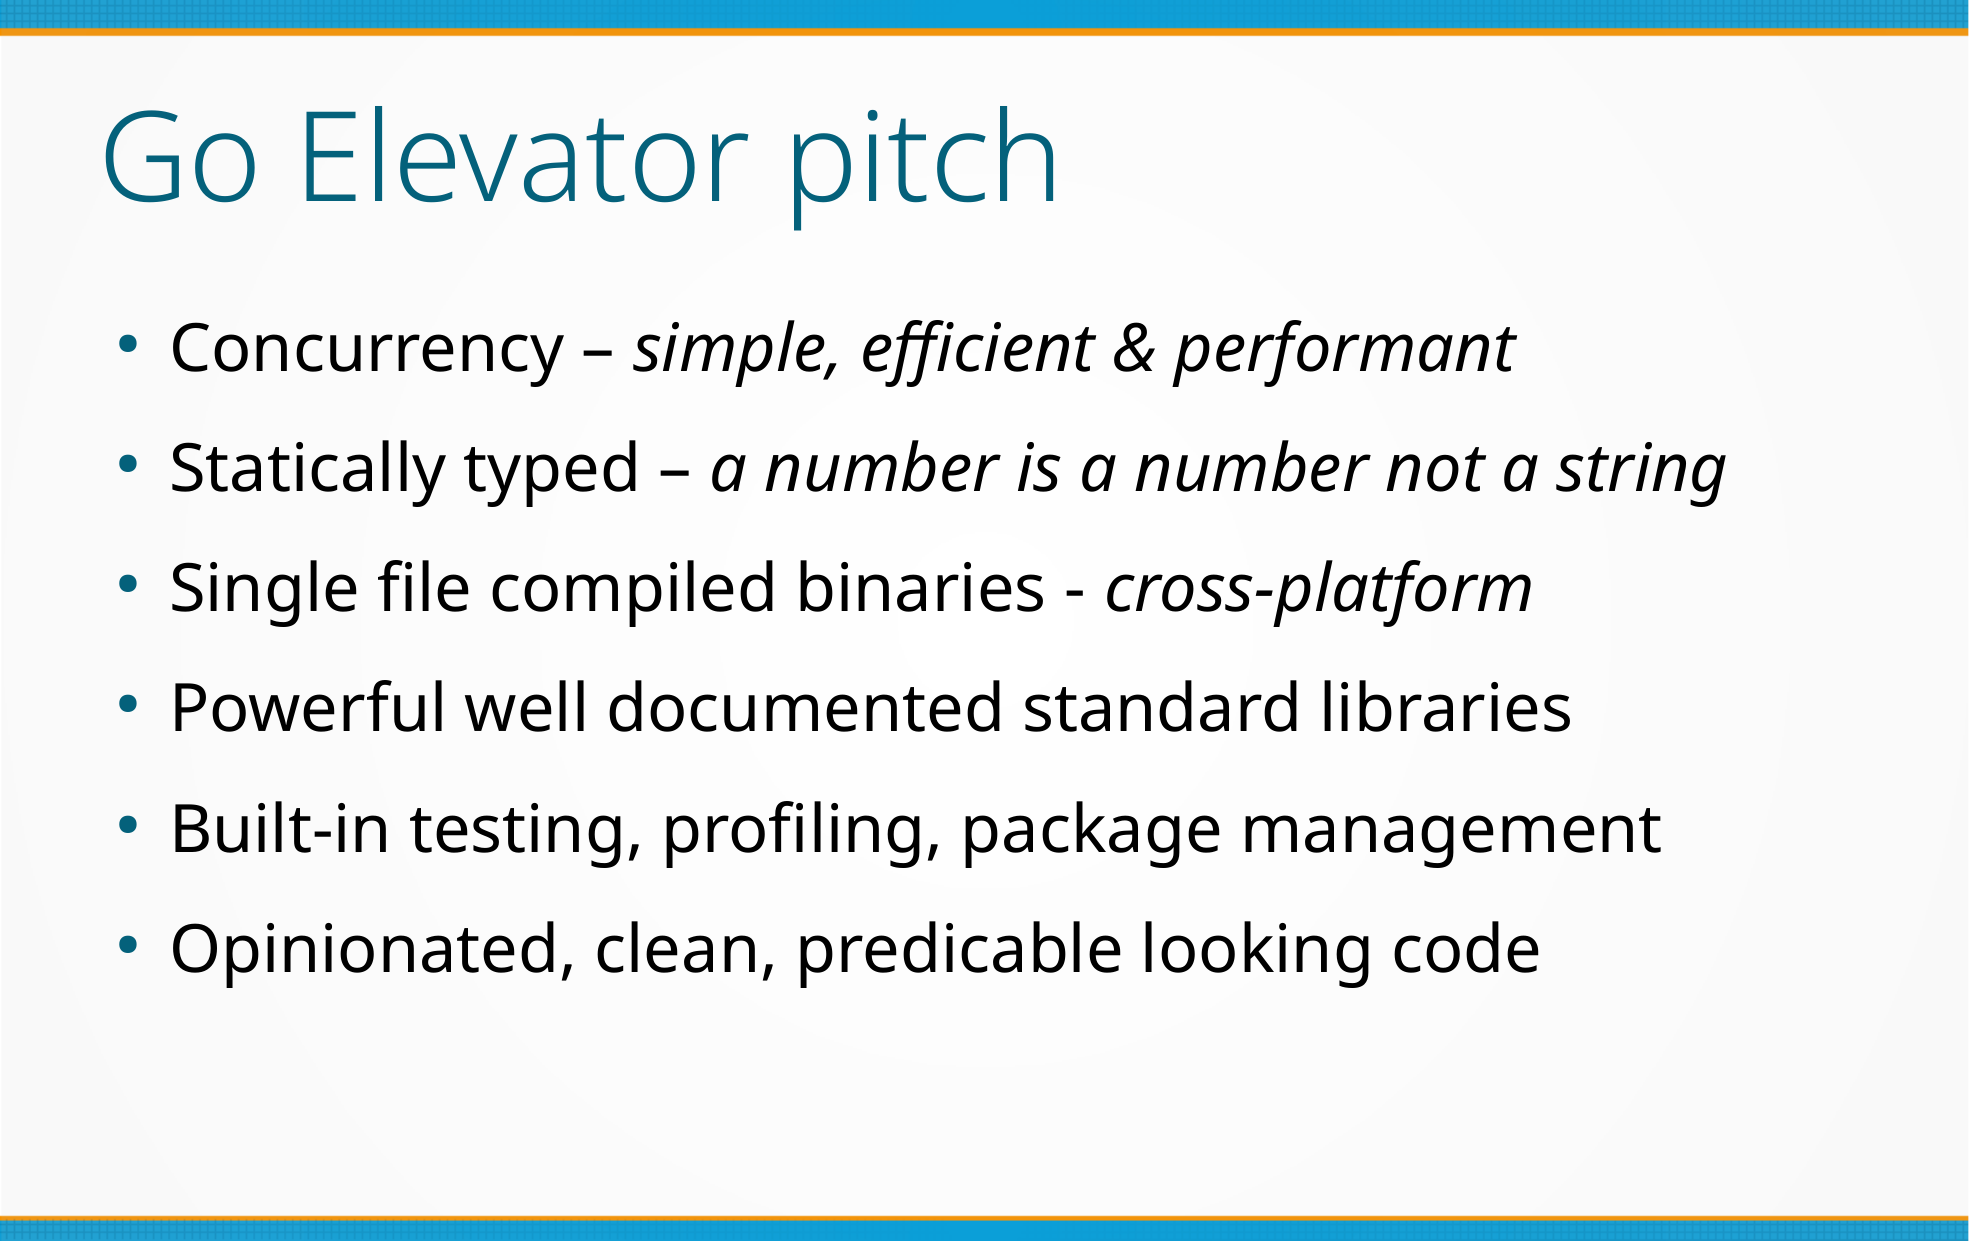

# Go Elevator pitch
Concurrency – simple, efficient & performant
Statically typed – a number is a number not a string
Single file compiled binaries - cross-platform
Powerful well documented standard libraries
Built-in testing, profiling, package management
Opinionated, clean, predicable looking code